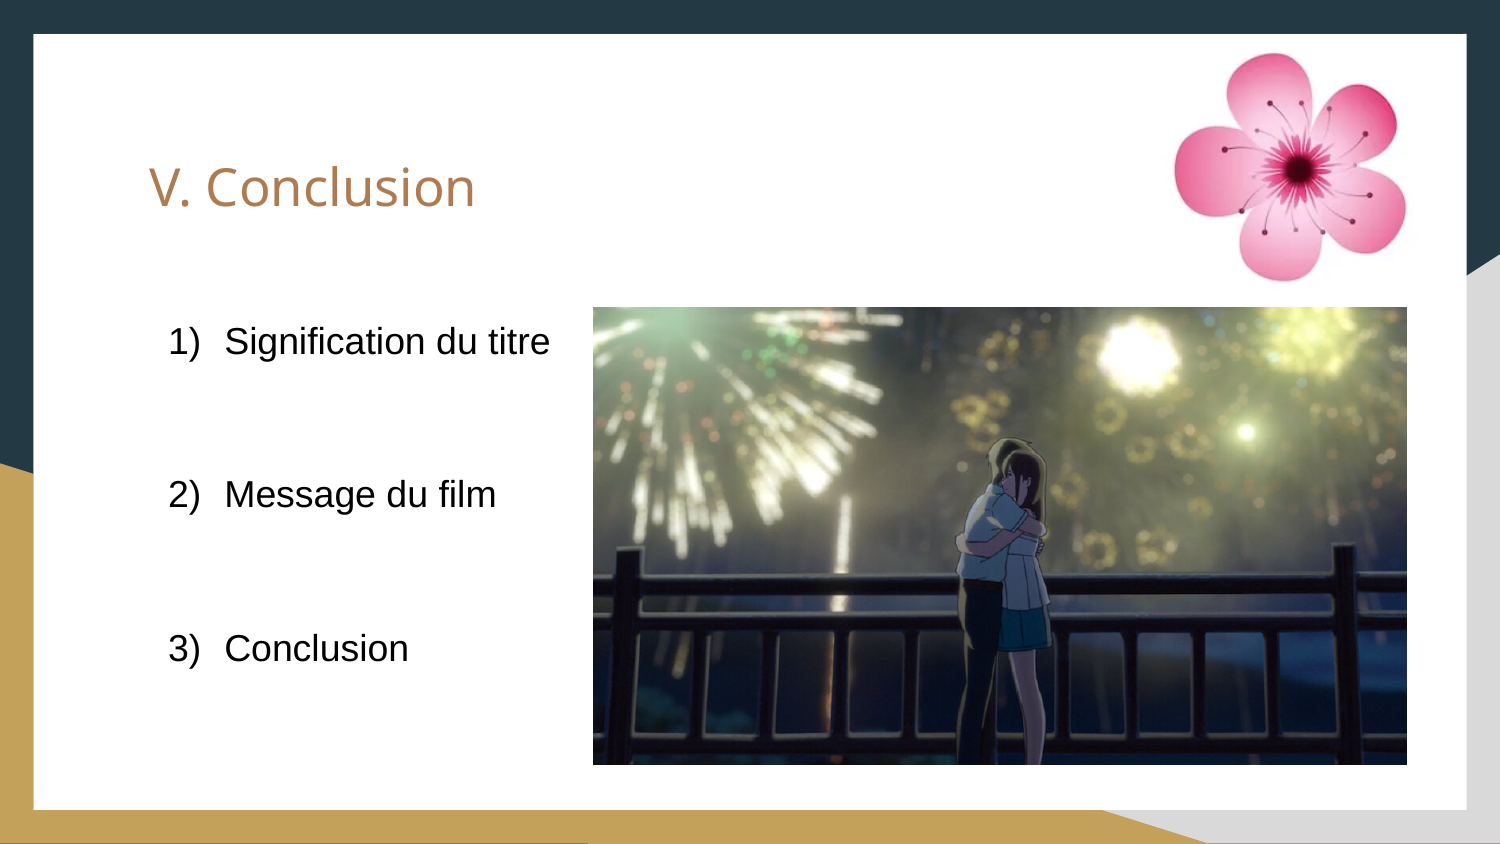

# V. Conclusion
Signification du titre
Message du film
Conclusion